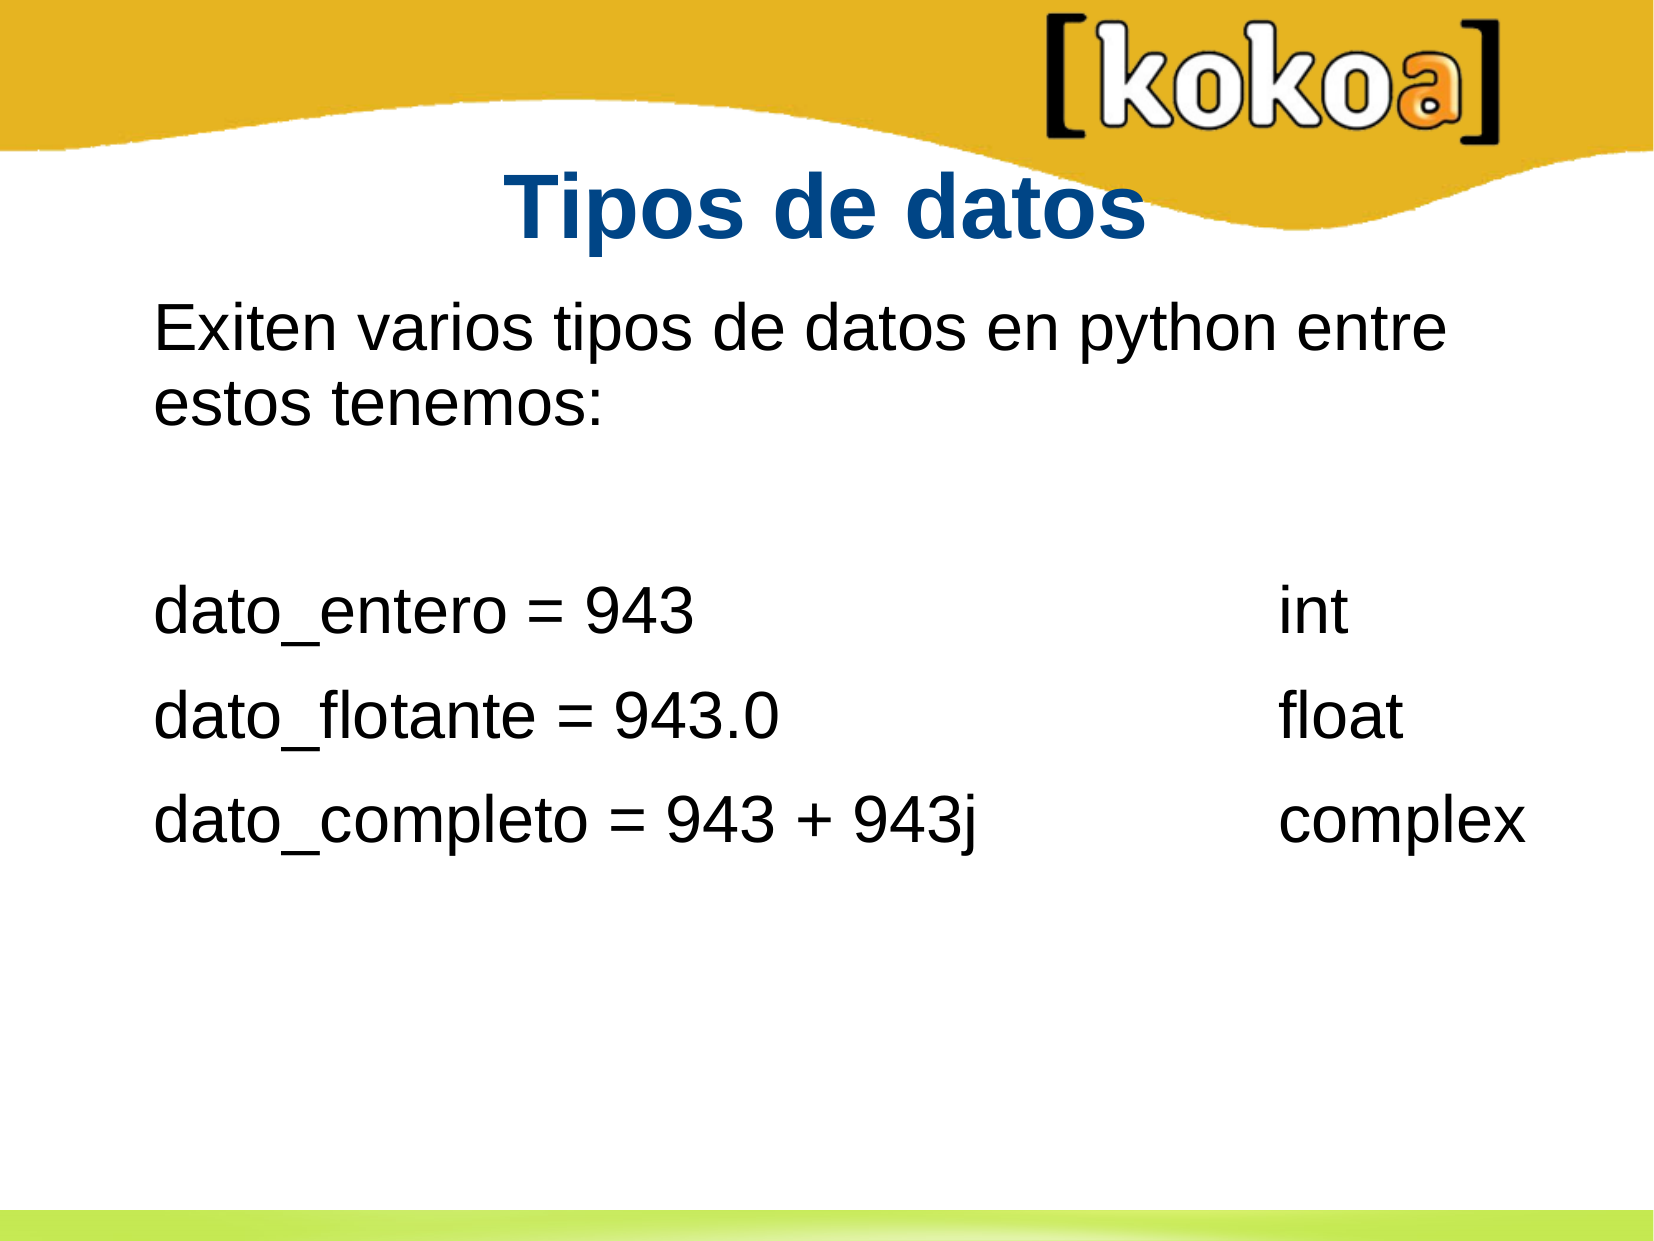

# Tipos de datos
Exiten varios tipos de datos en python entre estos tenemos:
dato_entero = 943								int
dato_flotante = 943.0							float
dato_completo = 943 + 943j				complex